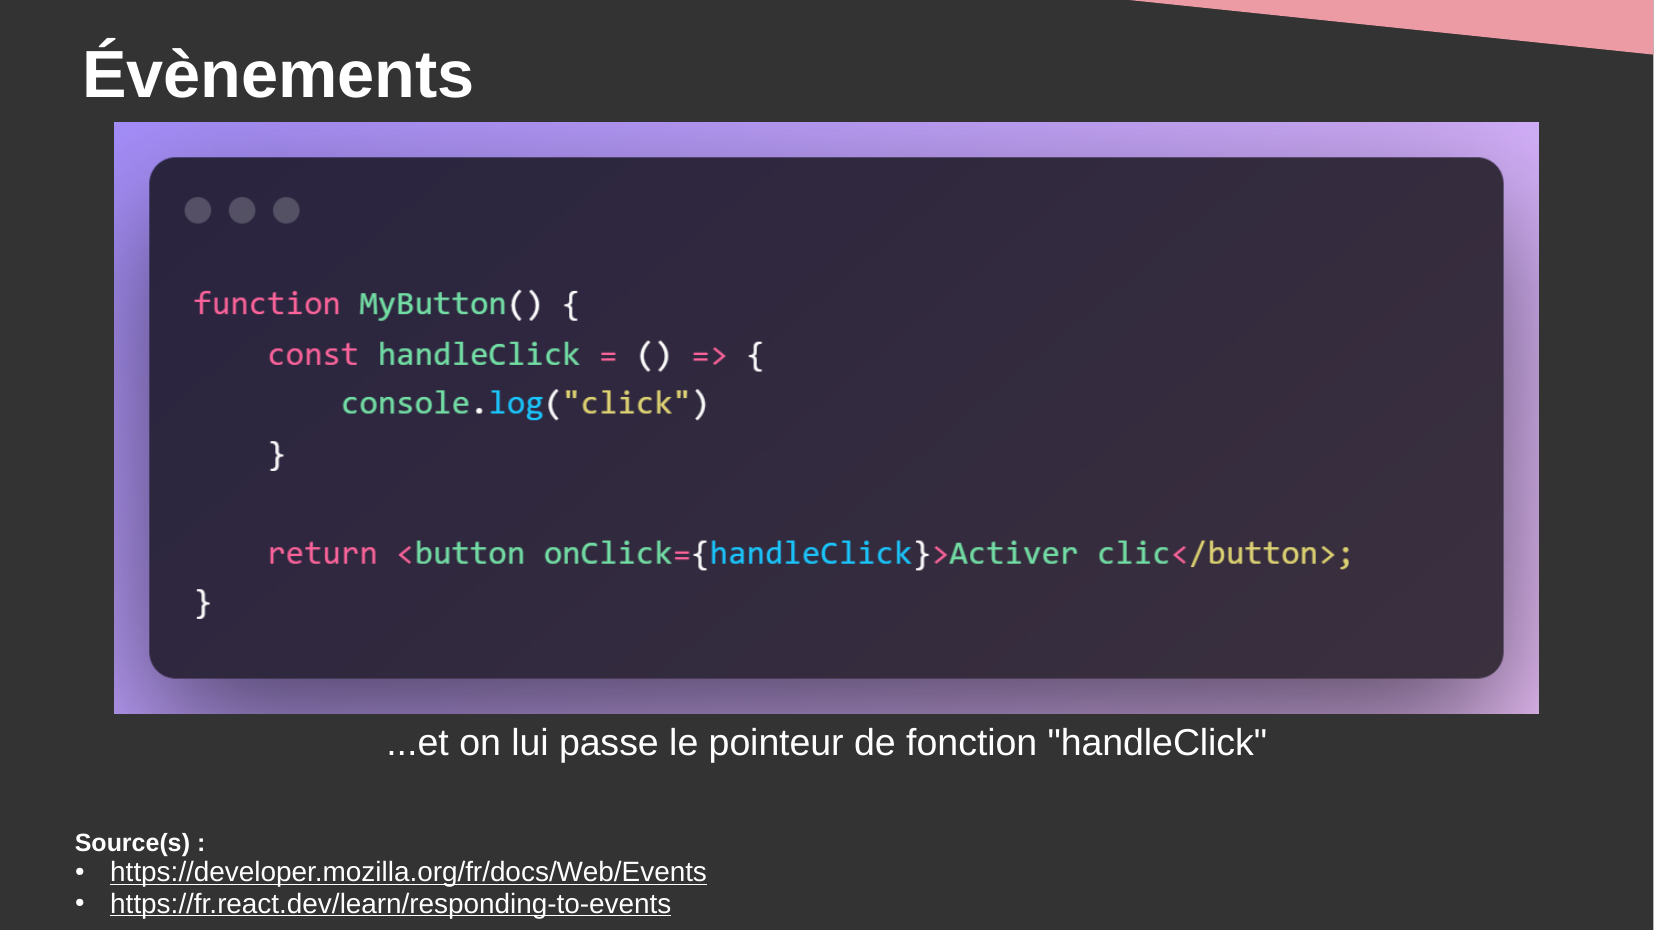

# Évènements
...et on lui passe le pointeur de fonction "handleClick"
Source(s) :
https://developer.mozilla.org/fr/docs/Web/Events
https://fr.react.dev/learn/responding-to-events